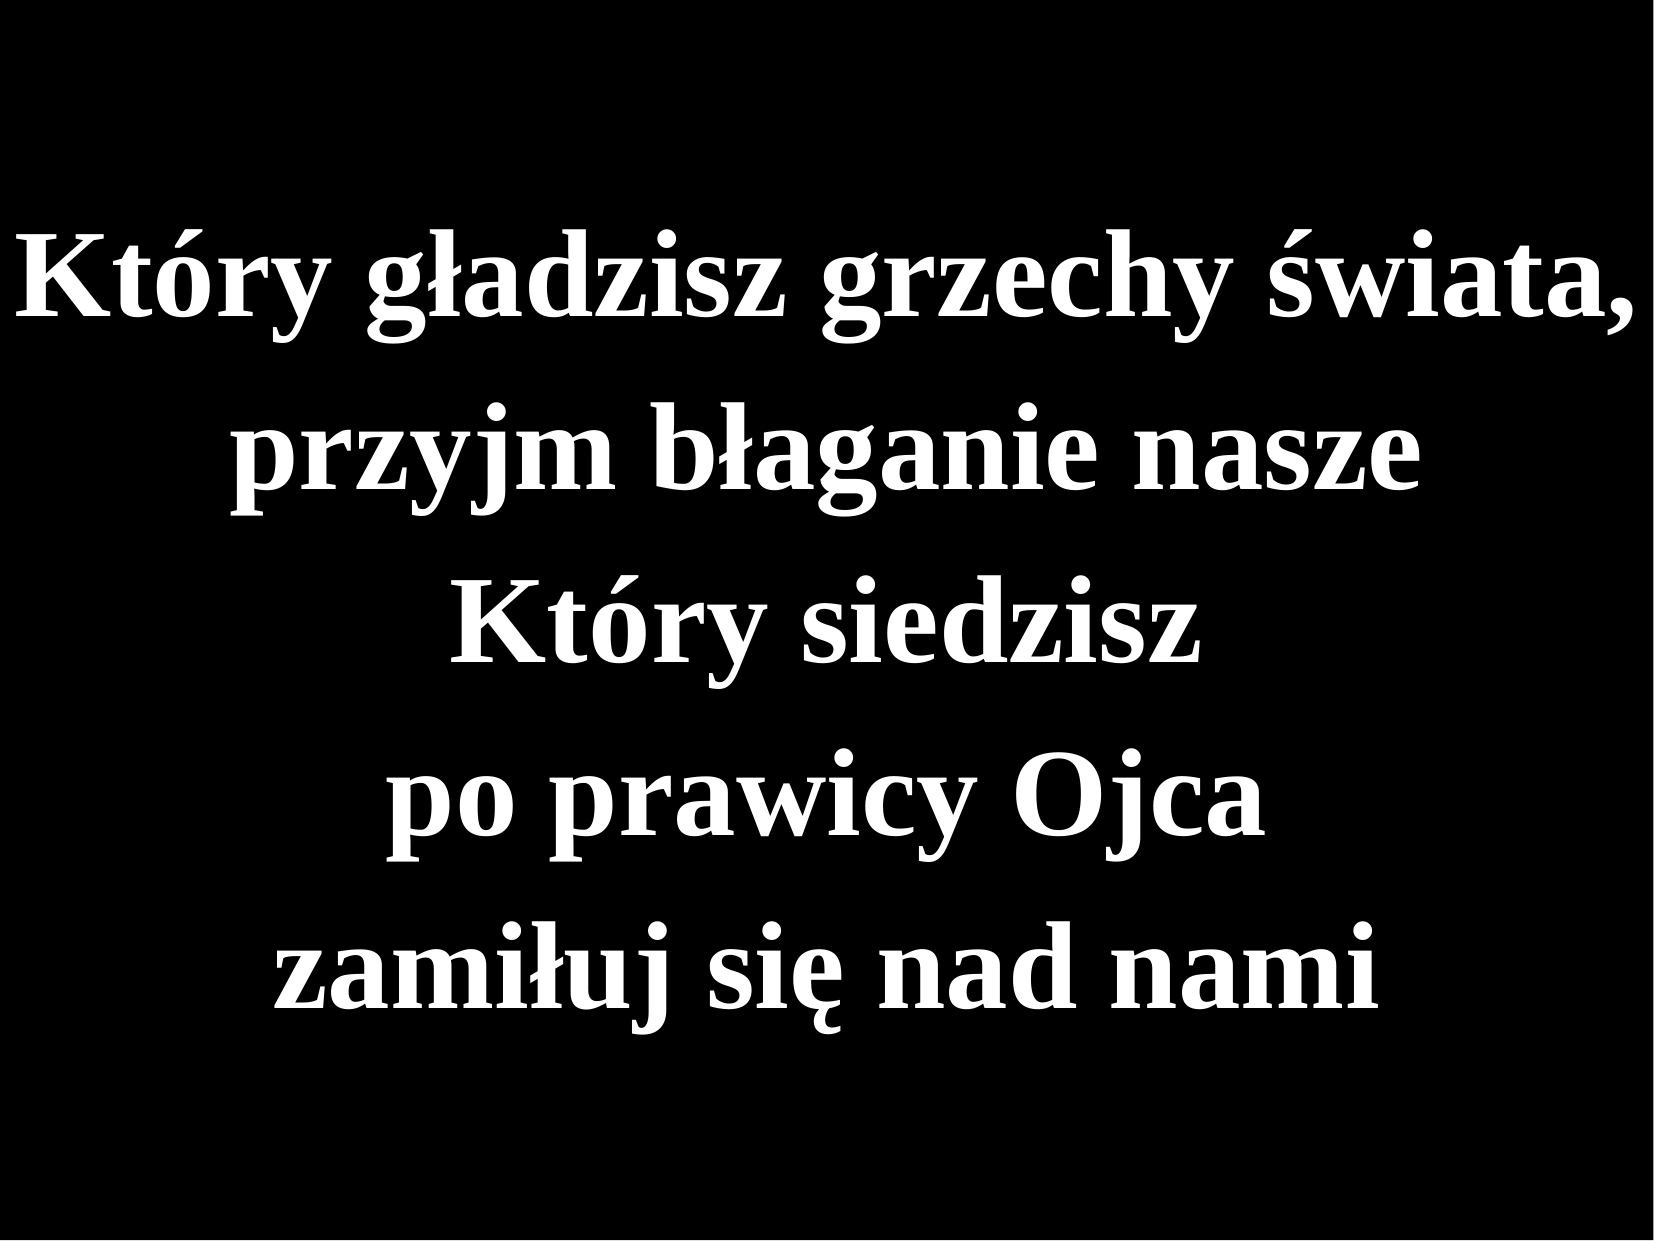

# Który gładzisz grzechy świata, ppp przyjm błaganie nasze ppp Który siedzisz ppp po prawicy Ojca ppp zamiłuj się nad nami